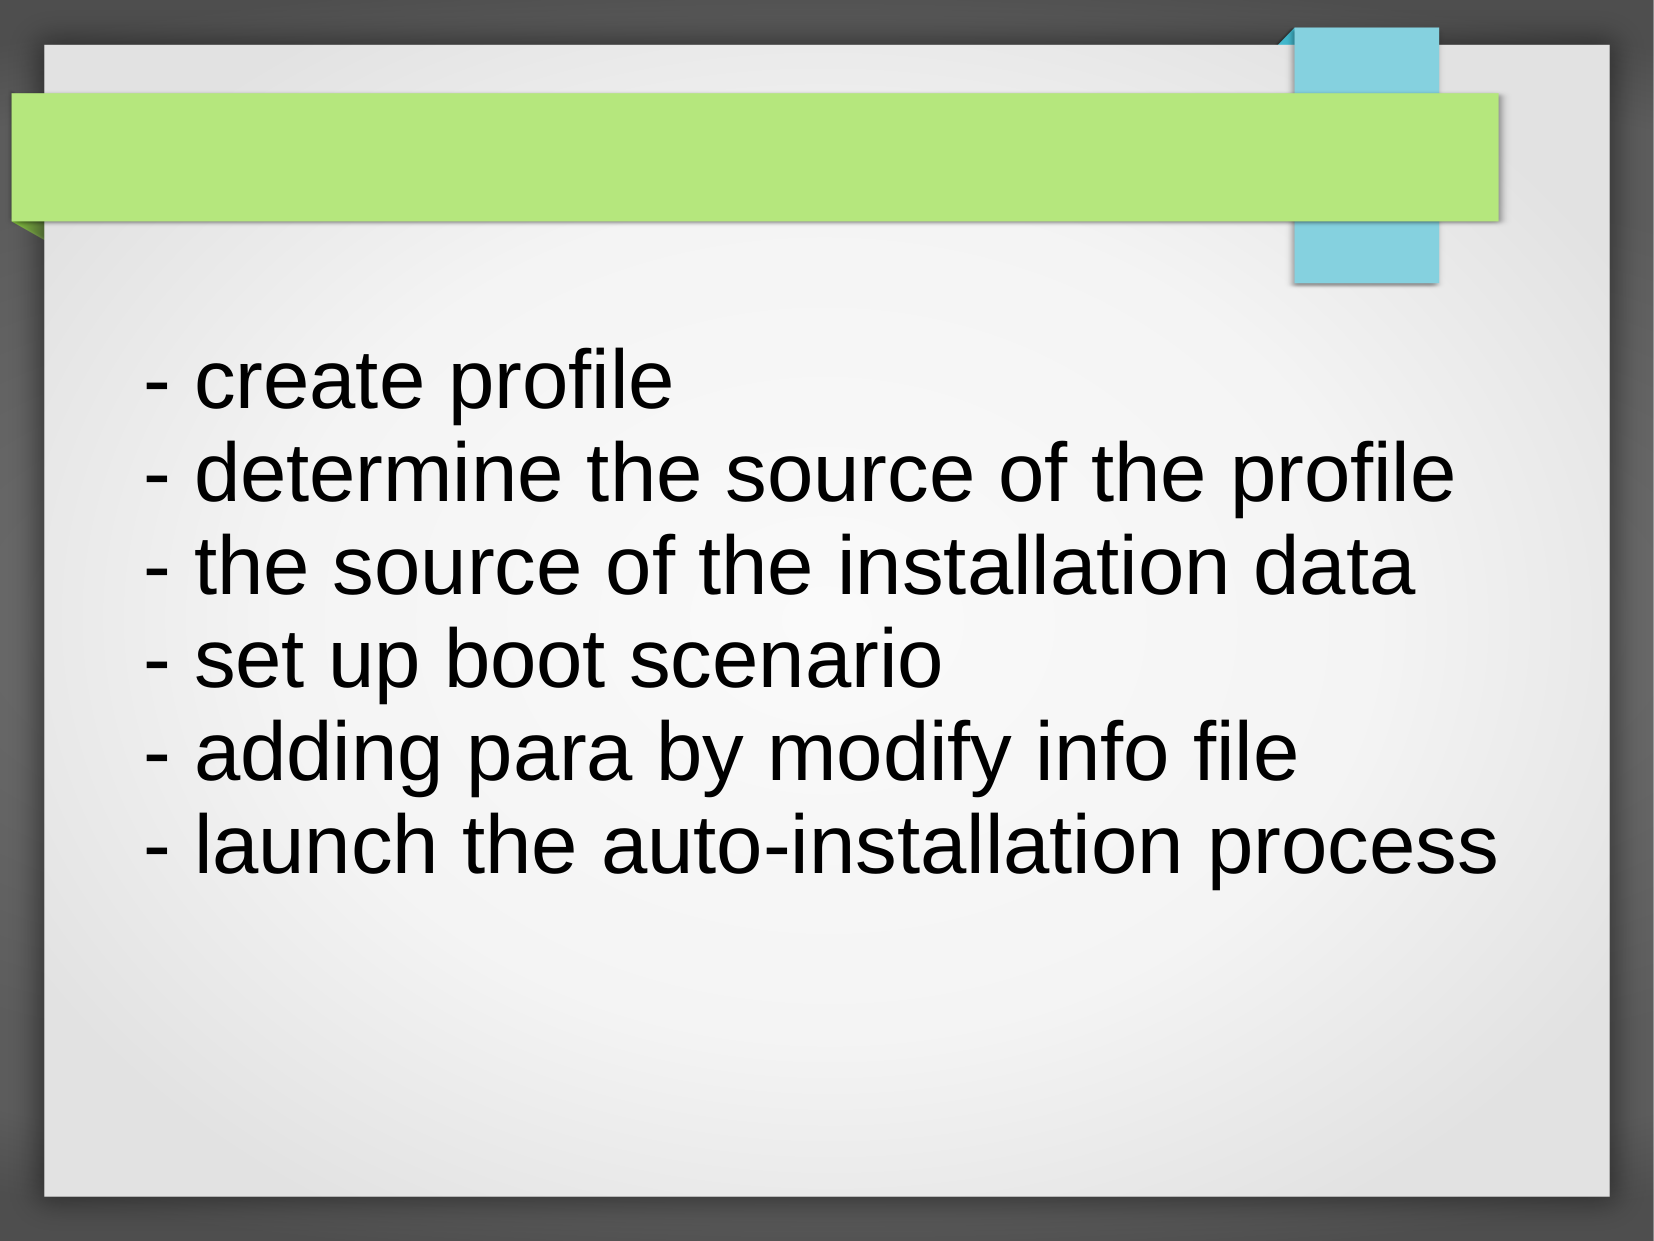

# - create profile
- determine the source of the profile
- the source of the installation data
- set up boot scenario
- adding para by modify info file
- launch the auto-installation process